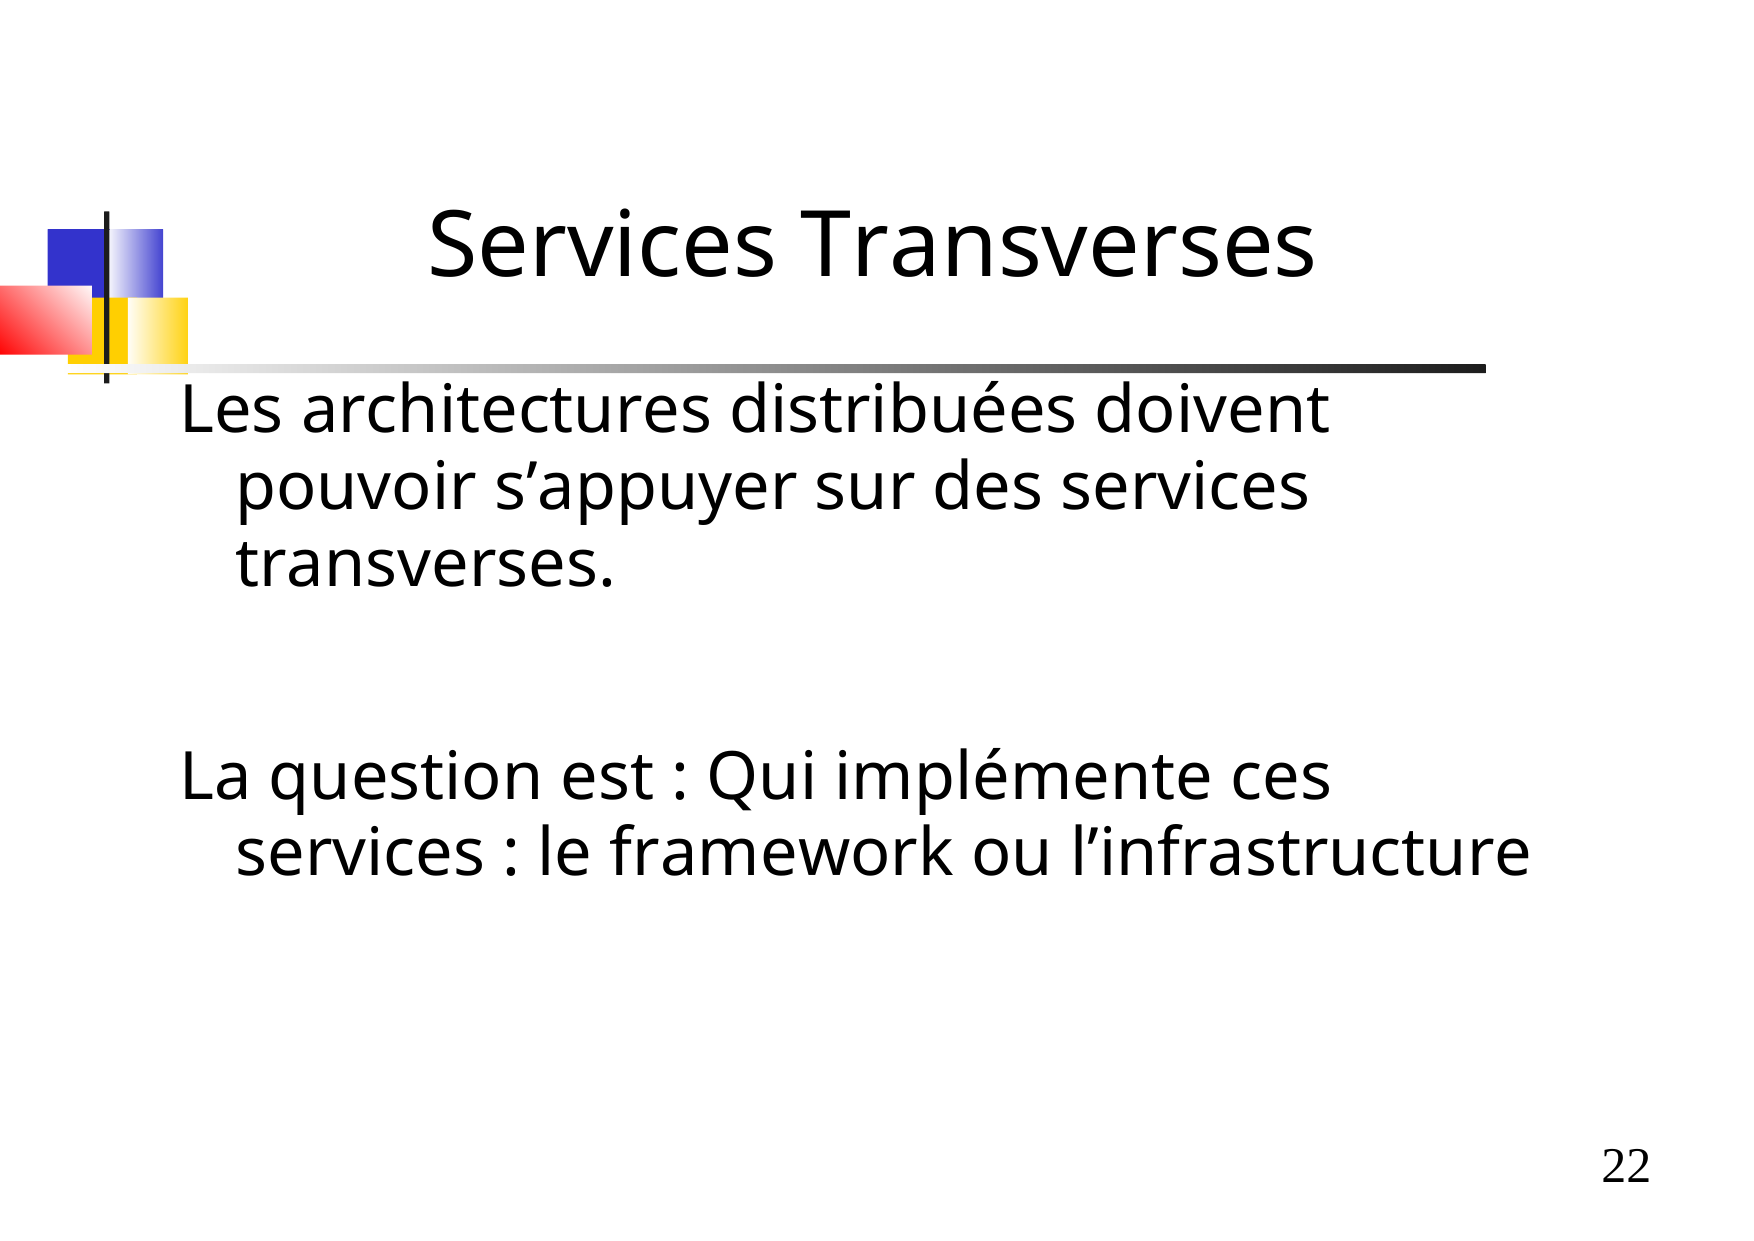

# Services Transverses
Les architectures distribuées doivent pouvoir s’appuyer sur des services transverses.
La question est : Qui implémente ces services : le framework ou l’infrastructure